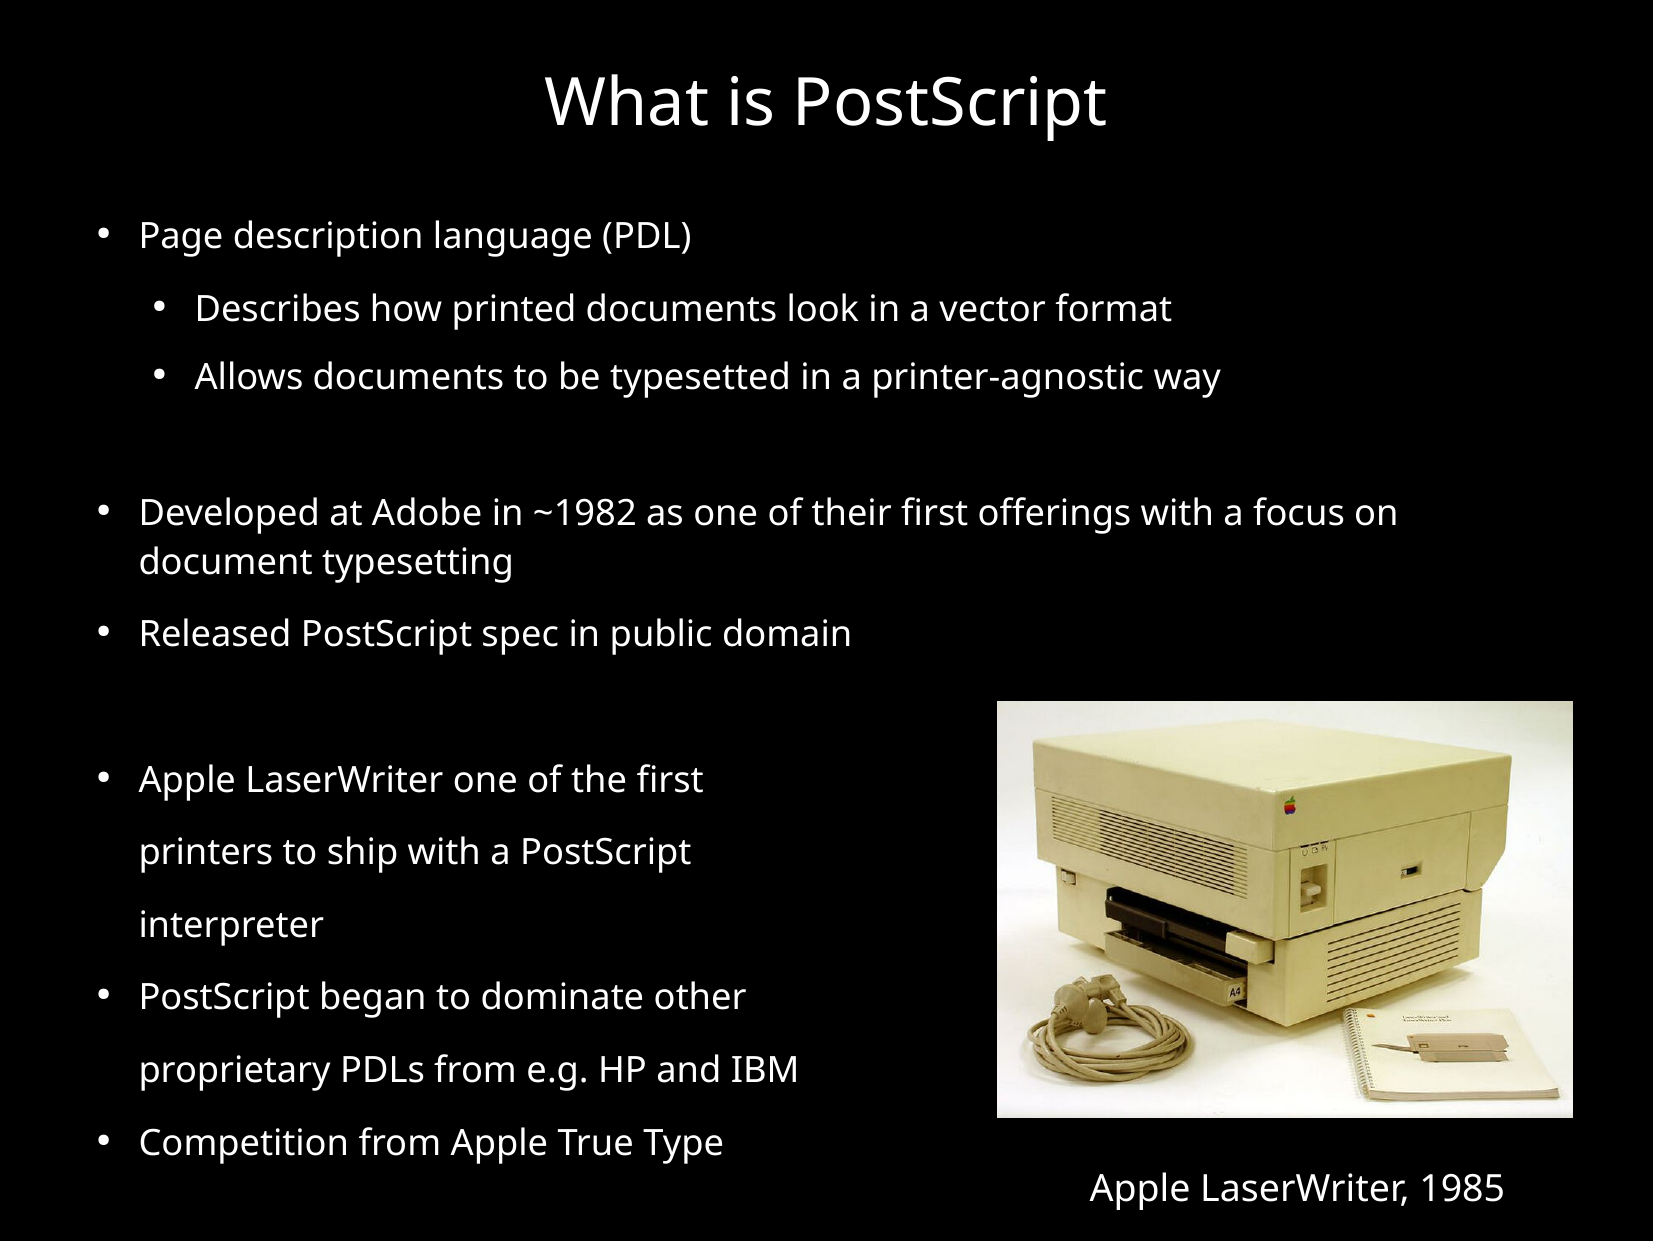

# What is PostScript
Page description language (PDL)
Describes how printed documents look in a vector format
Allows documents to be typesetted in a printer-agnostic way
Developed at Adobe in ~1982 as one of their first offerings with a focus on document typesetting
Released PostScript spec in public domain
Apple LaserWriter one of the first
printers to ship with a PostScript
interpreter
PostScript began to dominate other
proprietary PDLs from e.g. HP and IBM
Competition from Apple True Type
Apple LaserWriter, 1985